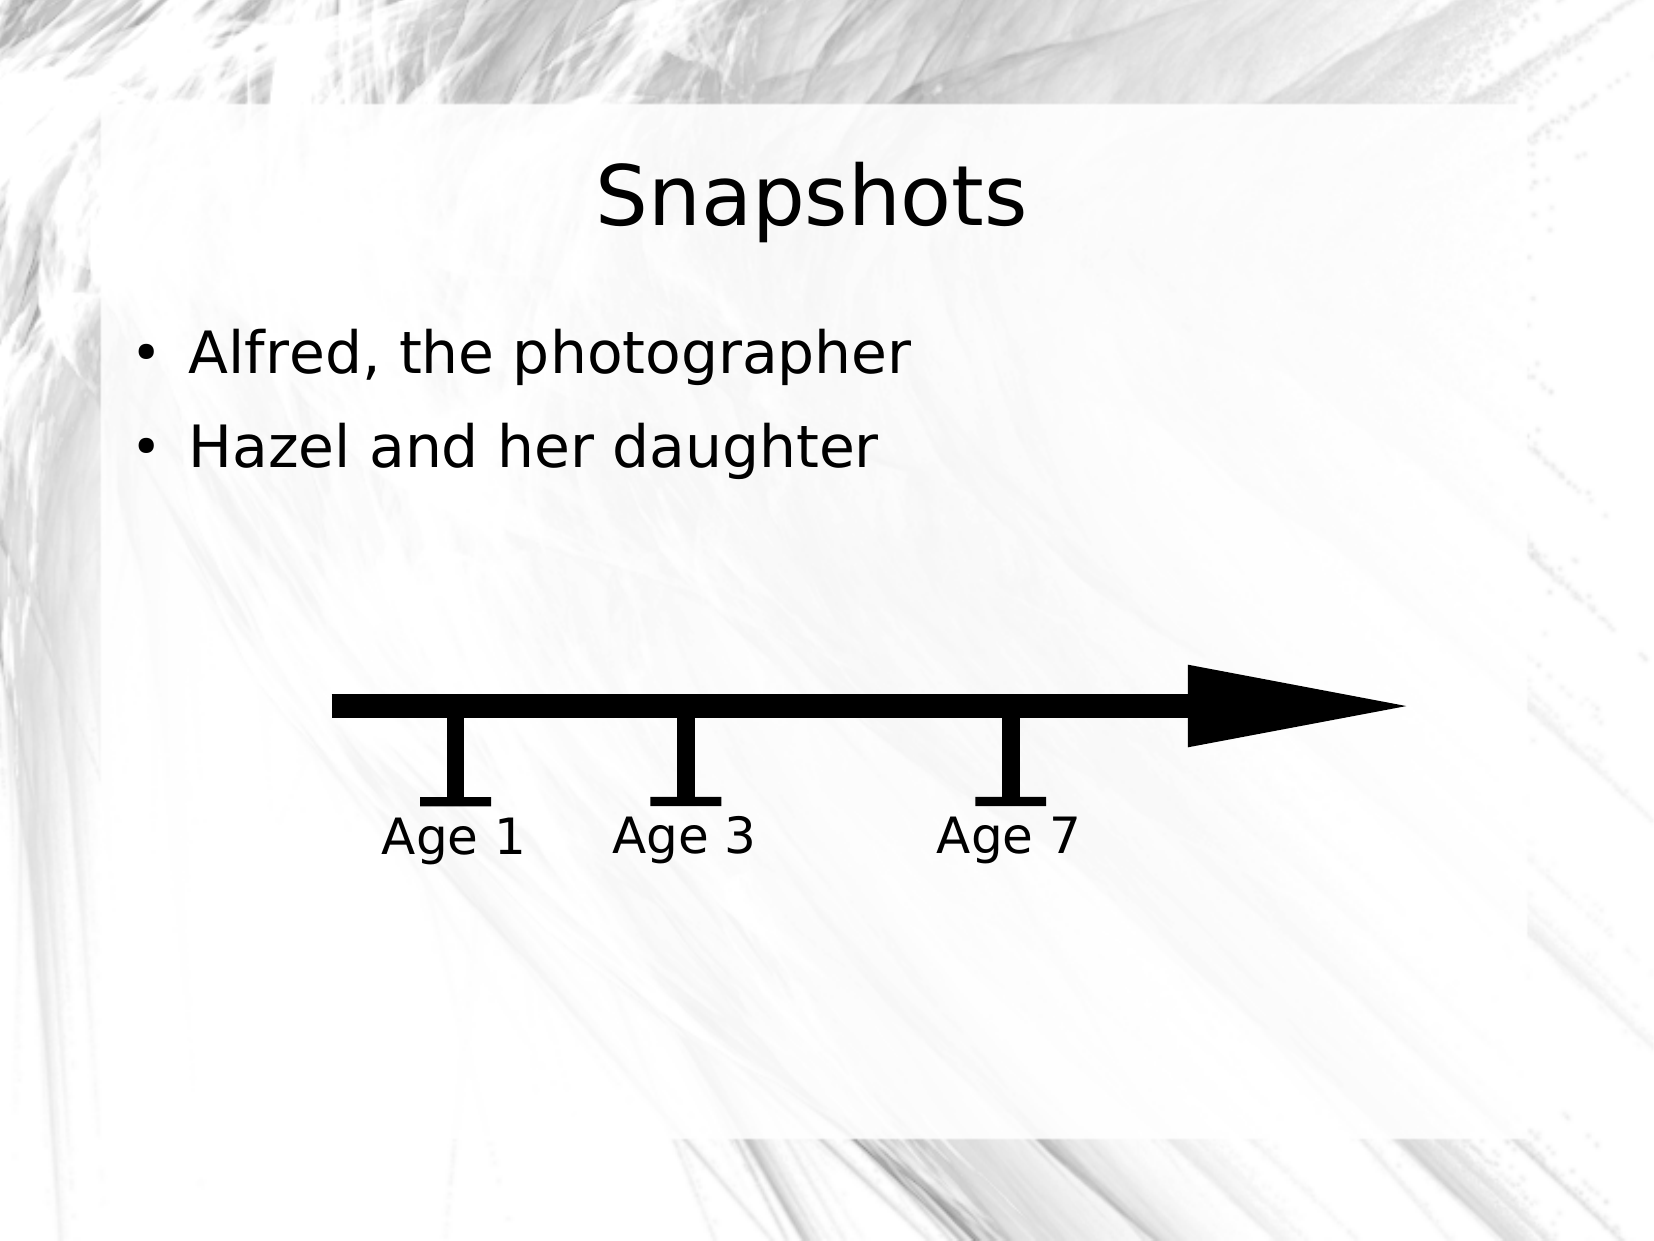

# Snapshots
Alfred, the photographer
Hazel and her daughter
Age 3
Age 7
Age 1